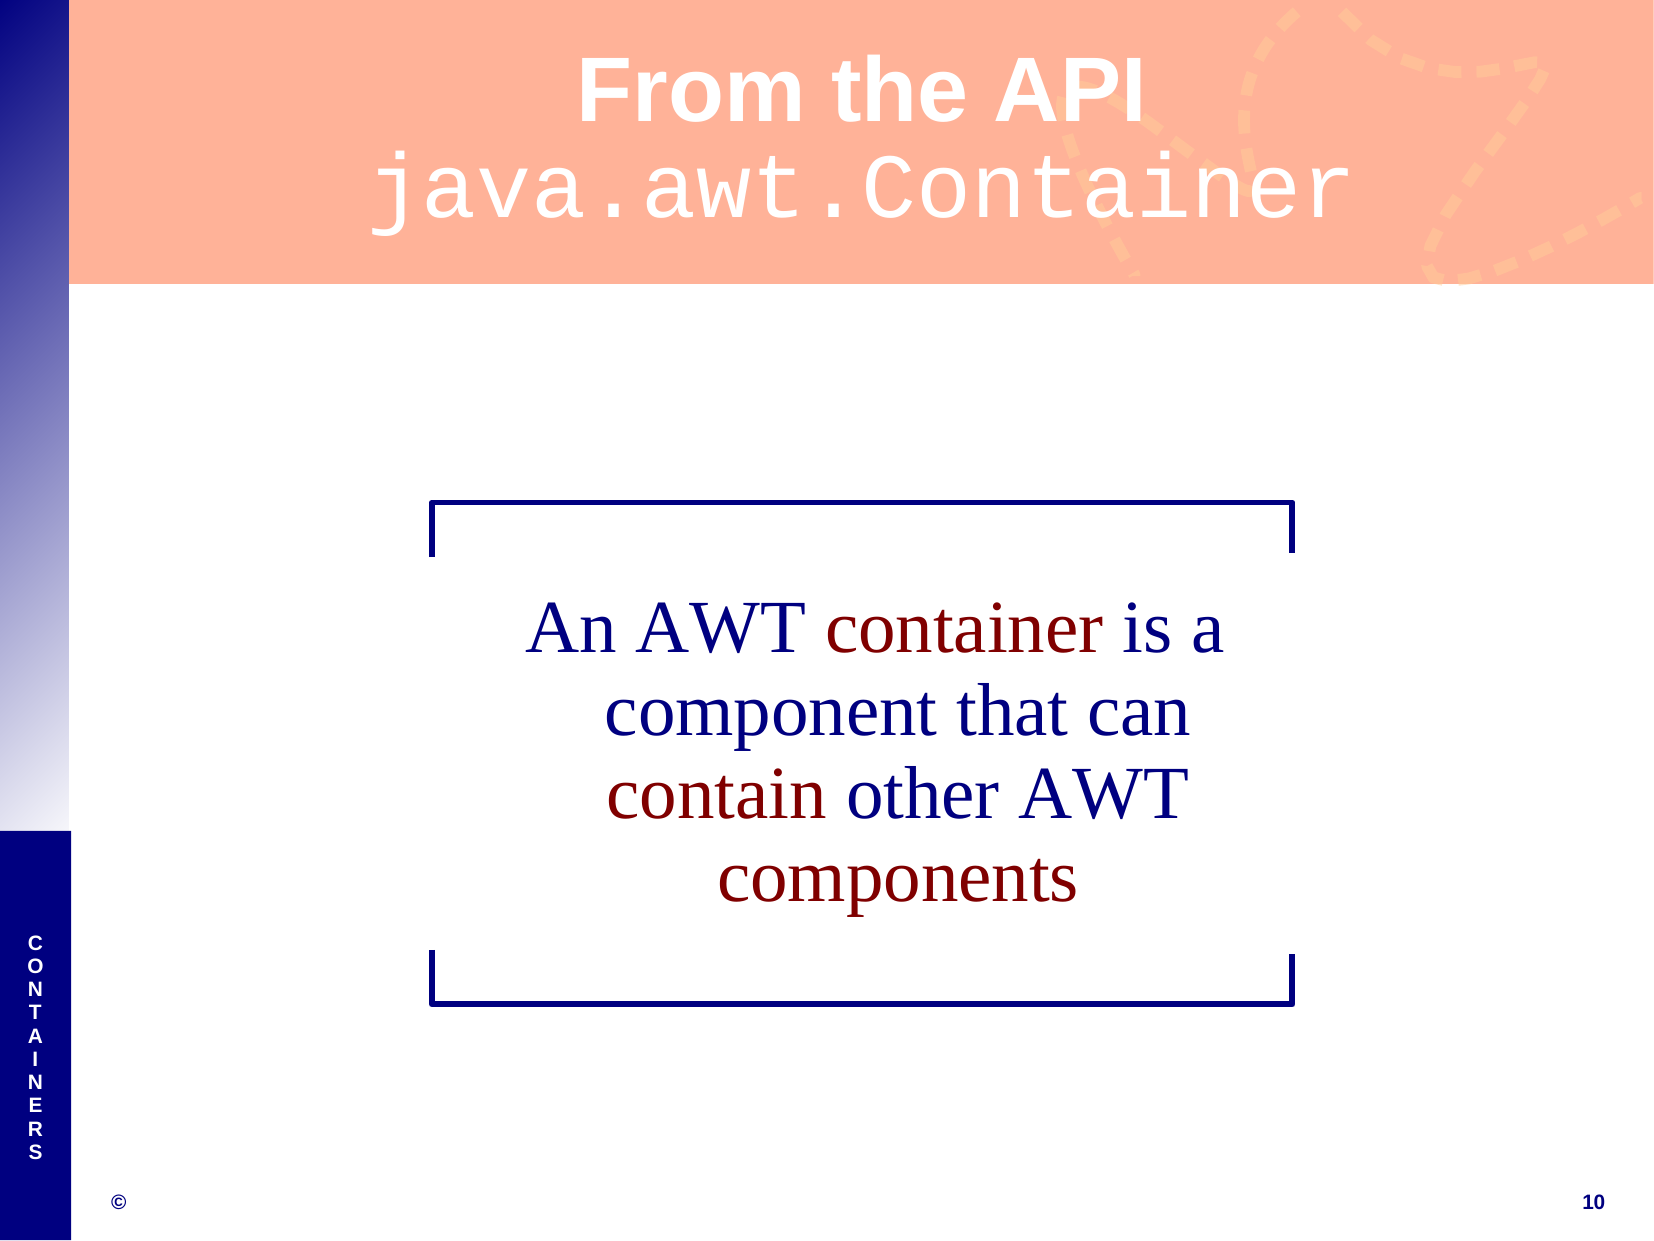

# From the API java.awt.Container
An AWT container is a component that can contain other AWT components
C
O
N
T
A
I
N
E
R
S